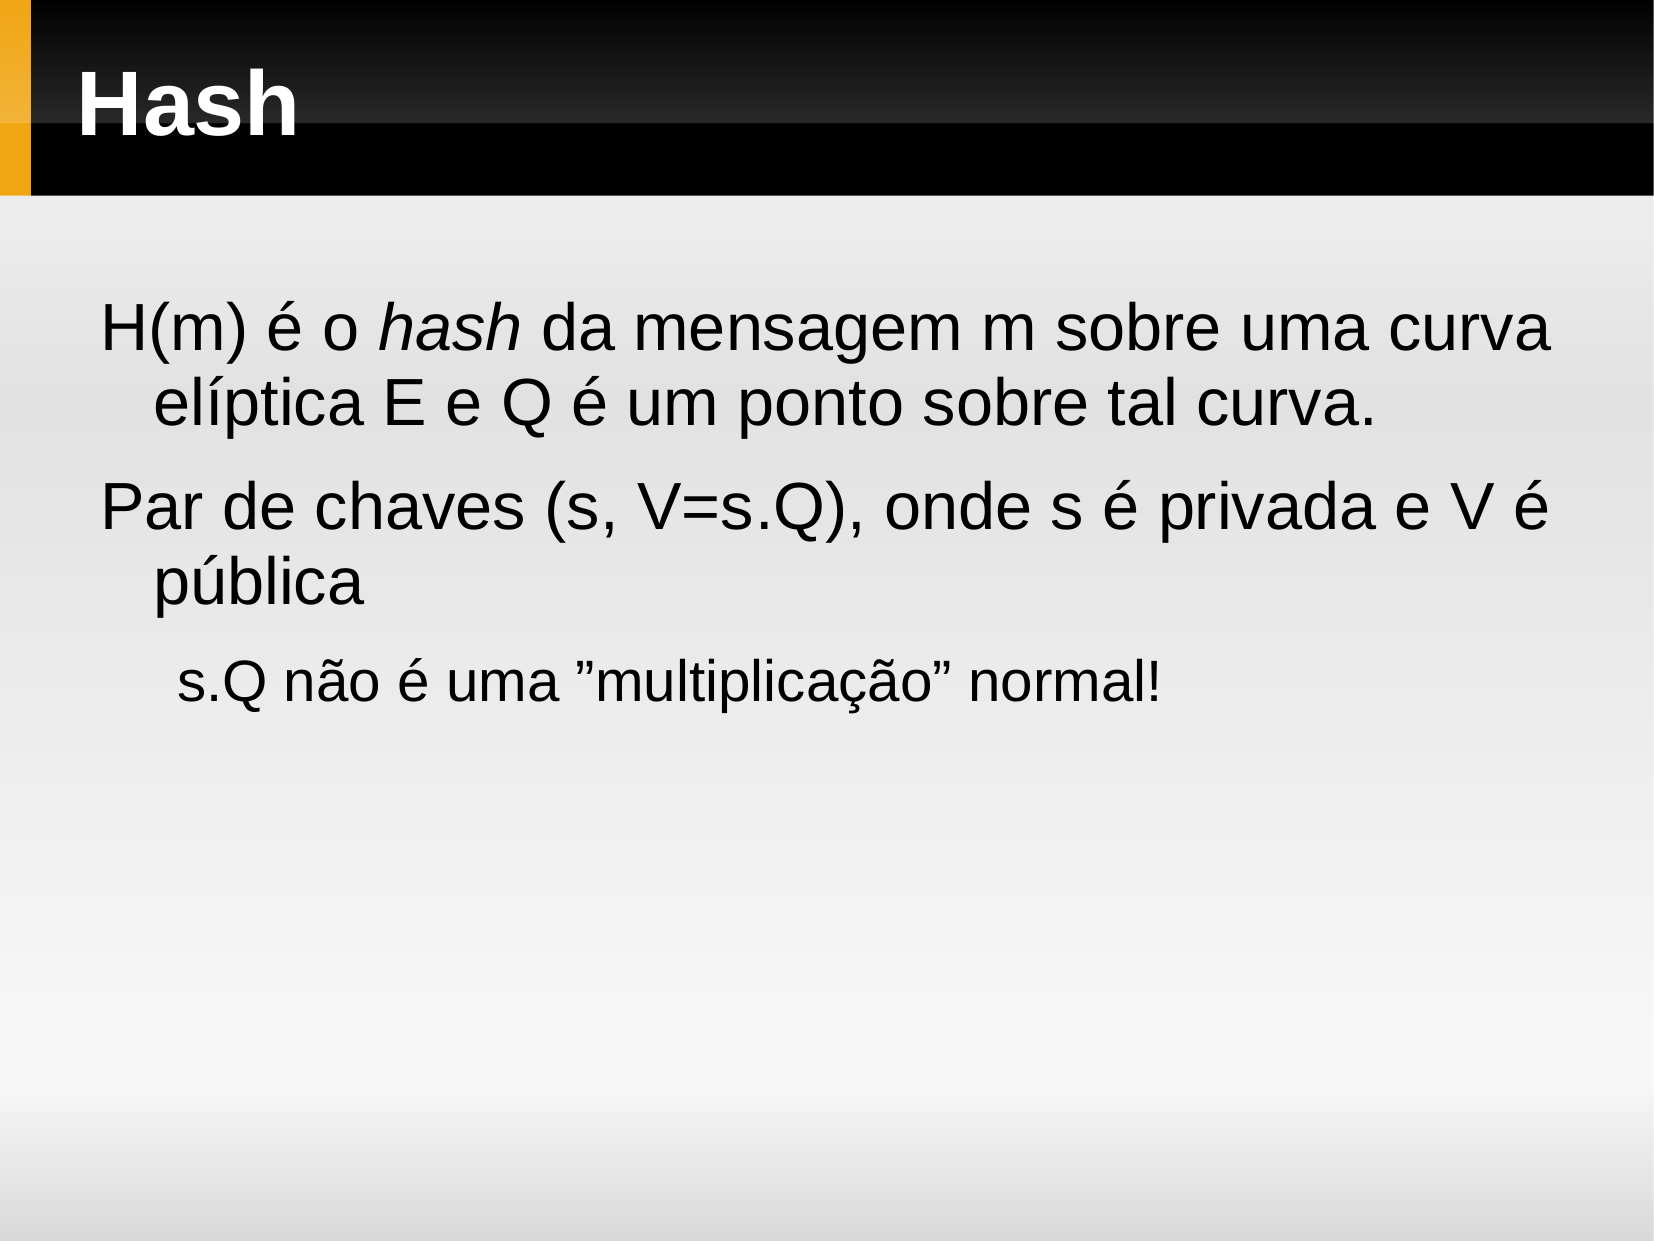

# Hash
H(m) é o hash da mensagem m sobre uma curva elíptica E e Q é um ponto sobre tal curva.
Par de chaves (s, V=s.Q), onde s é privada e V é pública
s.Q não é uma ”multiplicação” normal!